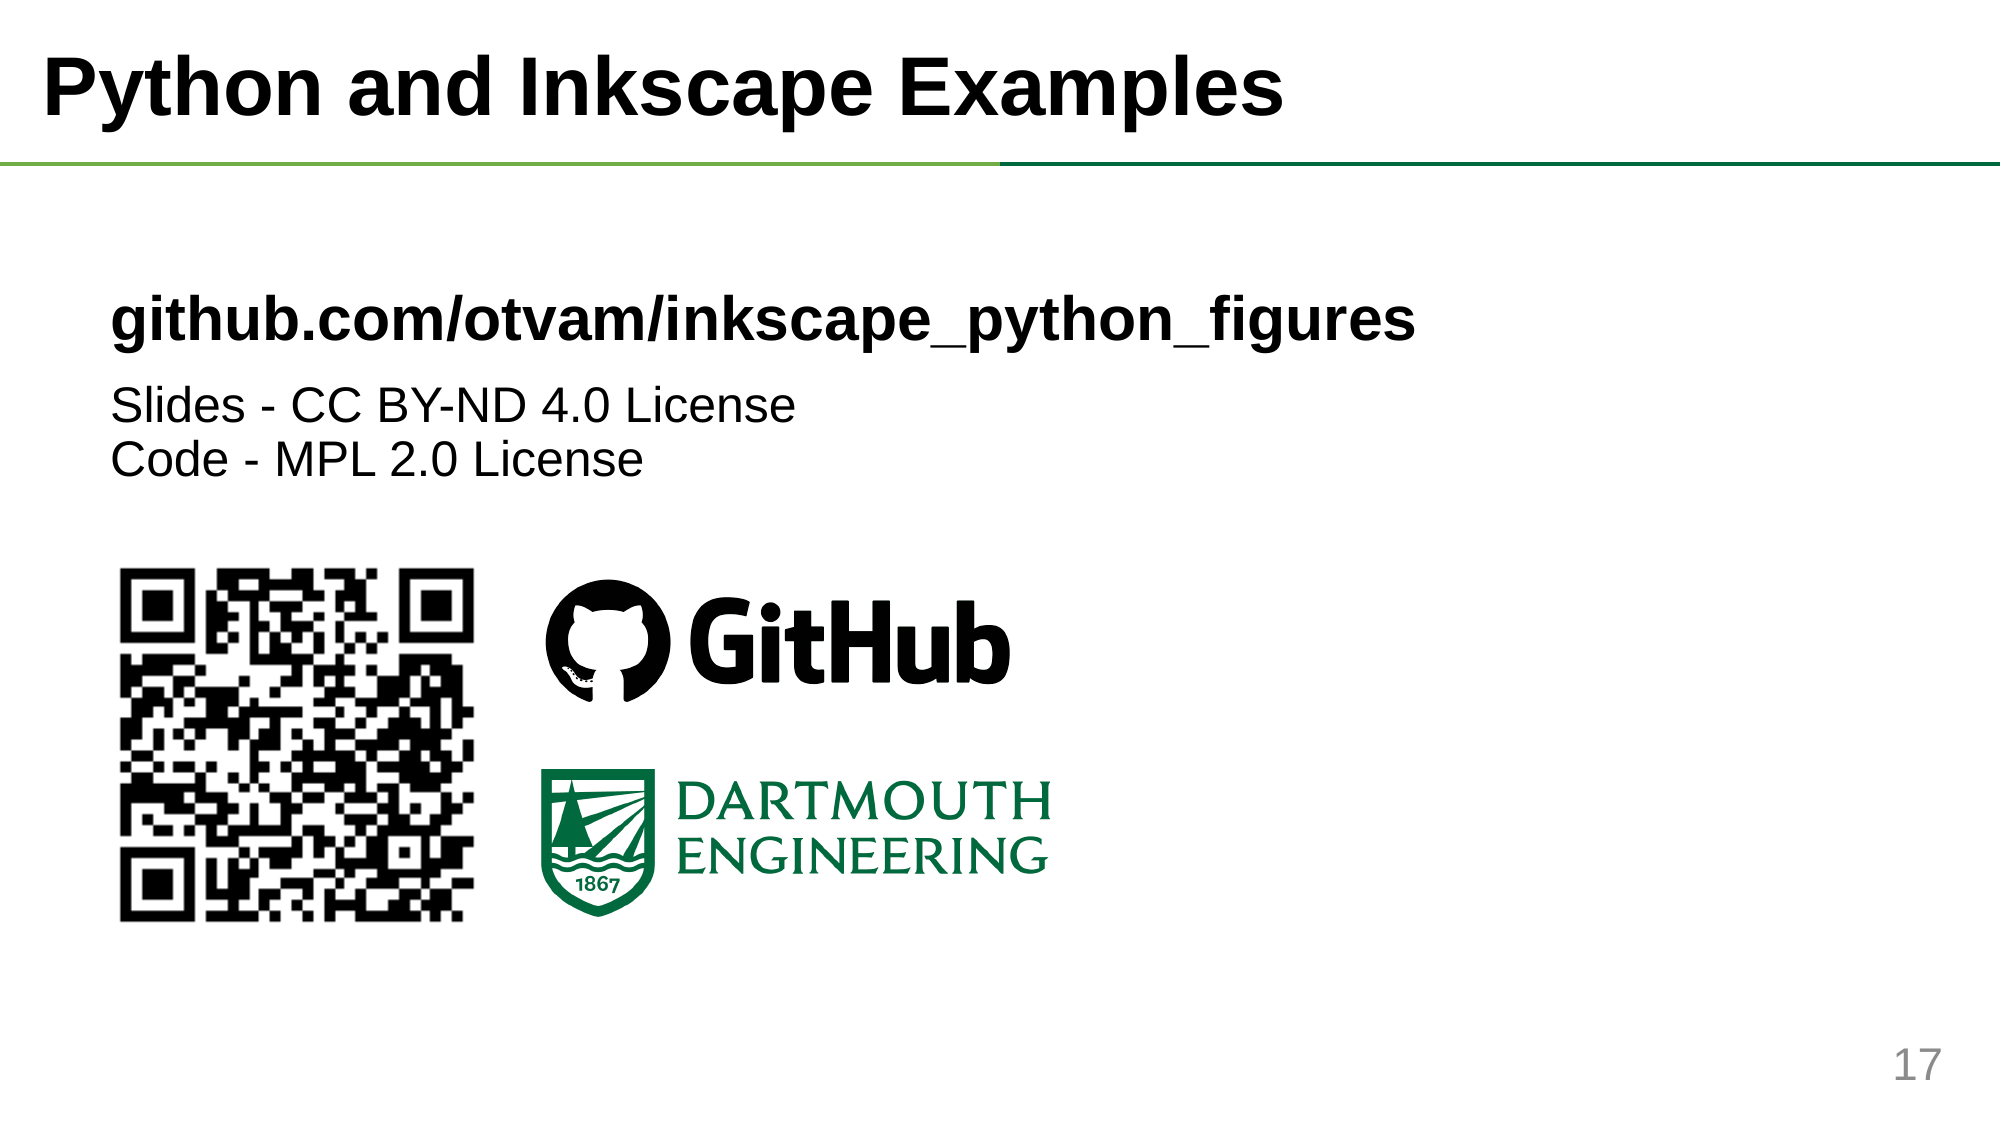

# Python and Inkscape Examples
github.com/otvam/inkscape_python_figures
Slides - CC BY-ND 4.0 License
Code - MPL 2.0 License
17